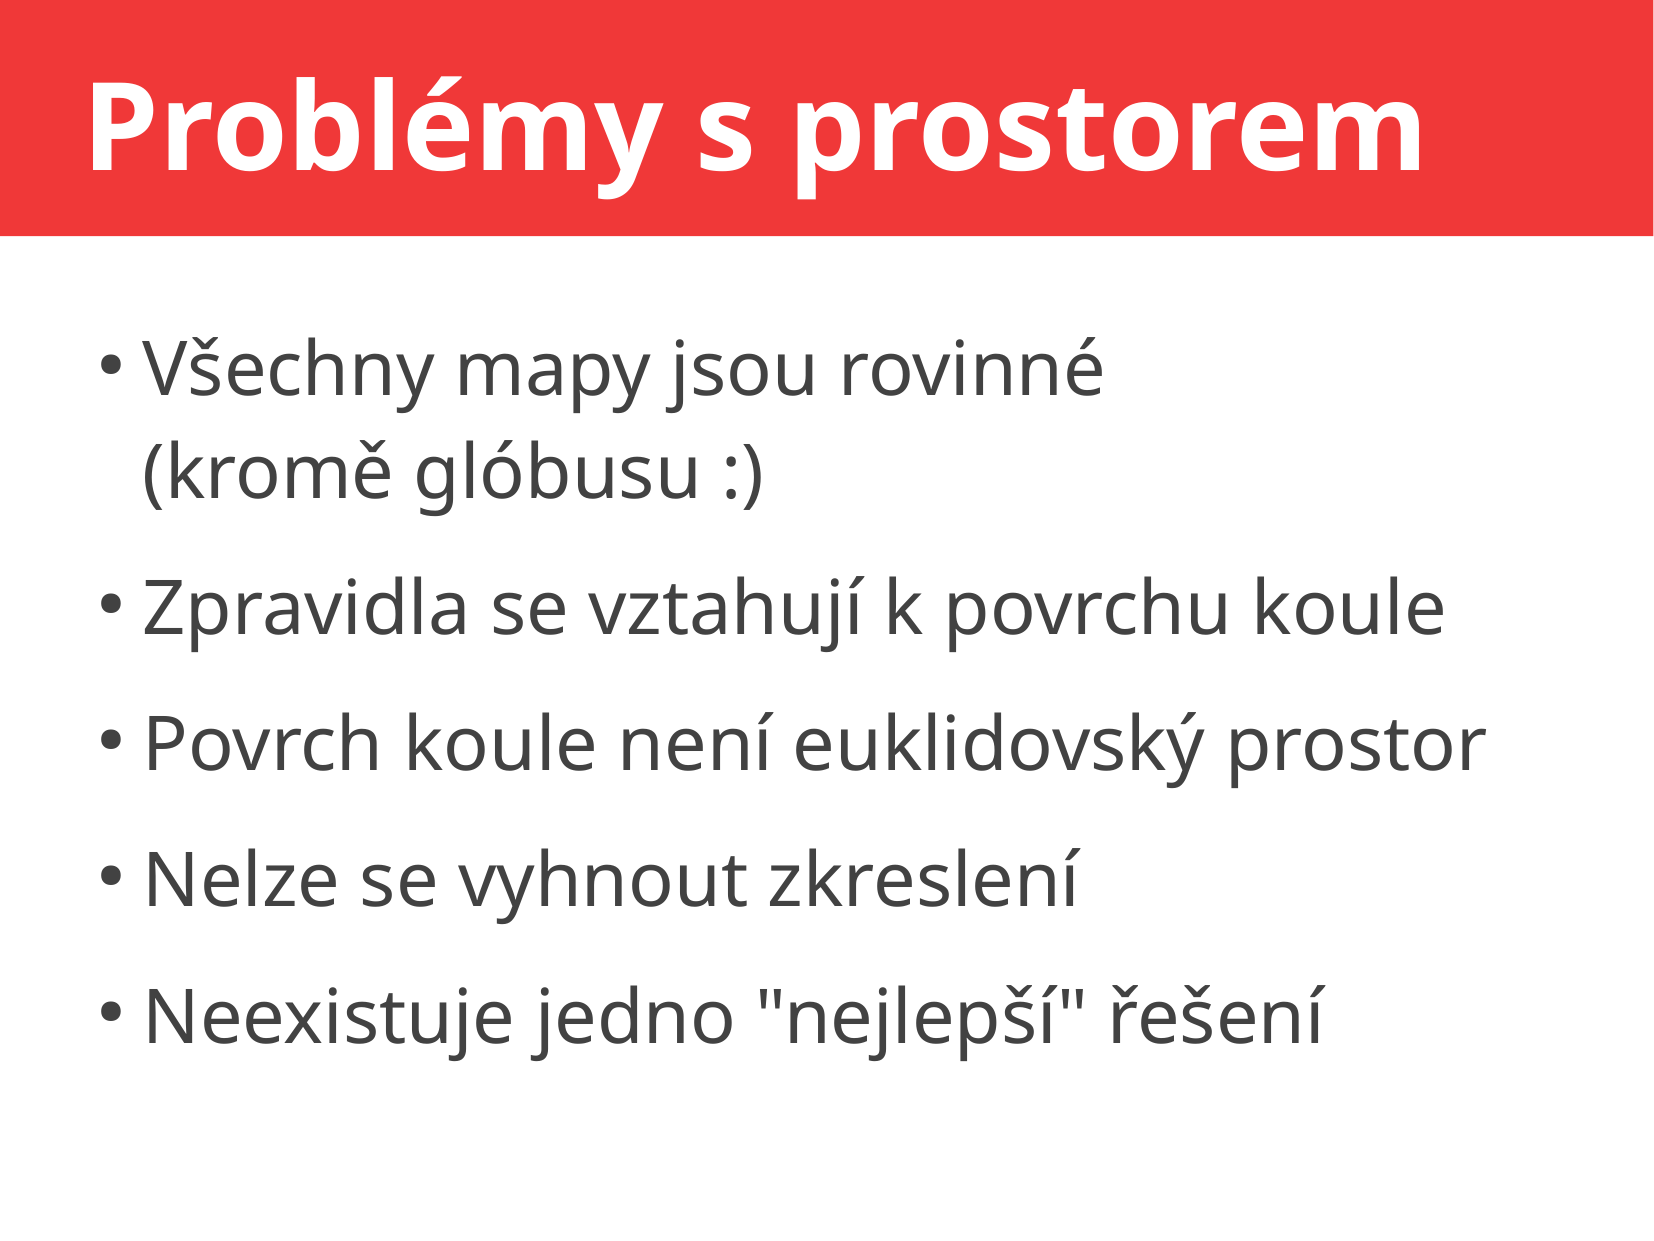

# Problémy s prostorem
Všechny mapy jsou rovinné
(kromě glóbusu :)
Zpravidla se vztahují k povrchu koule
Povrch koule není euklidovský prostor
Nelze se vyhnout zkreslení
Neexistuje jedno "nejlepší" řešení